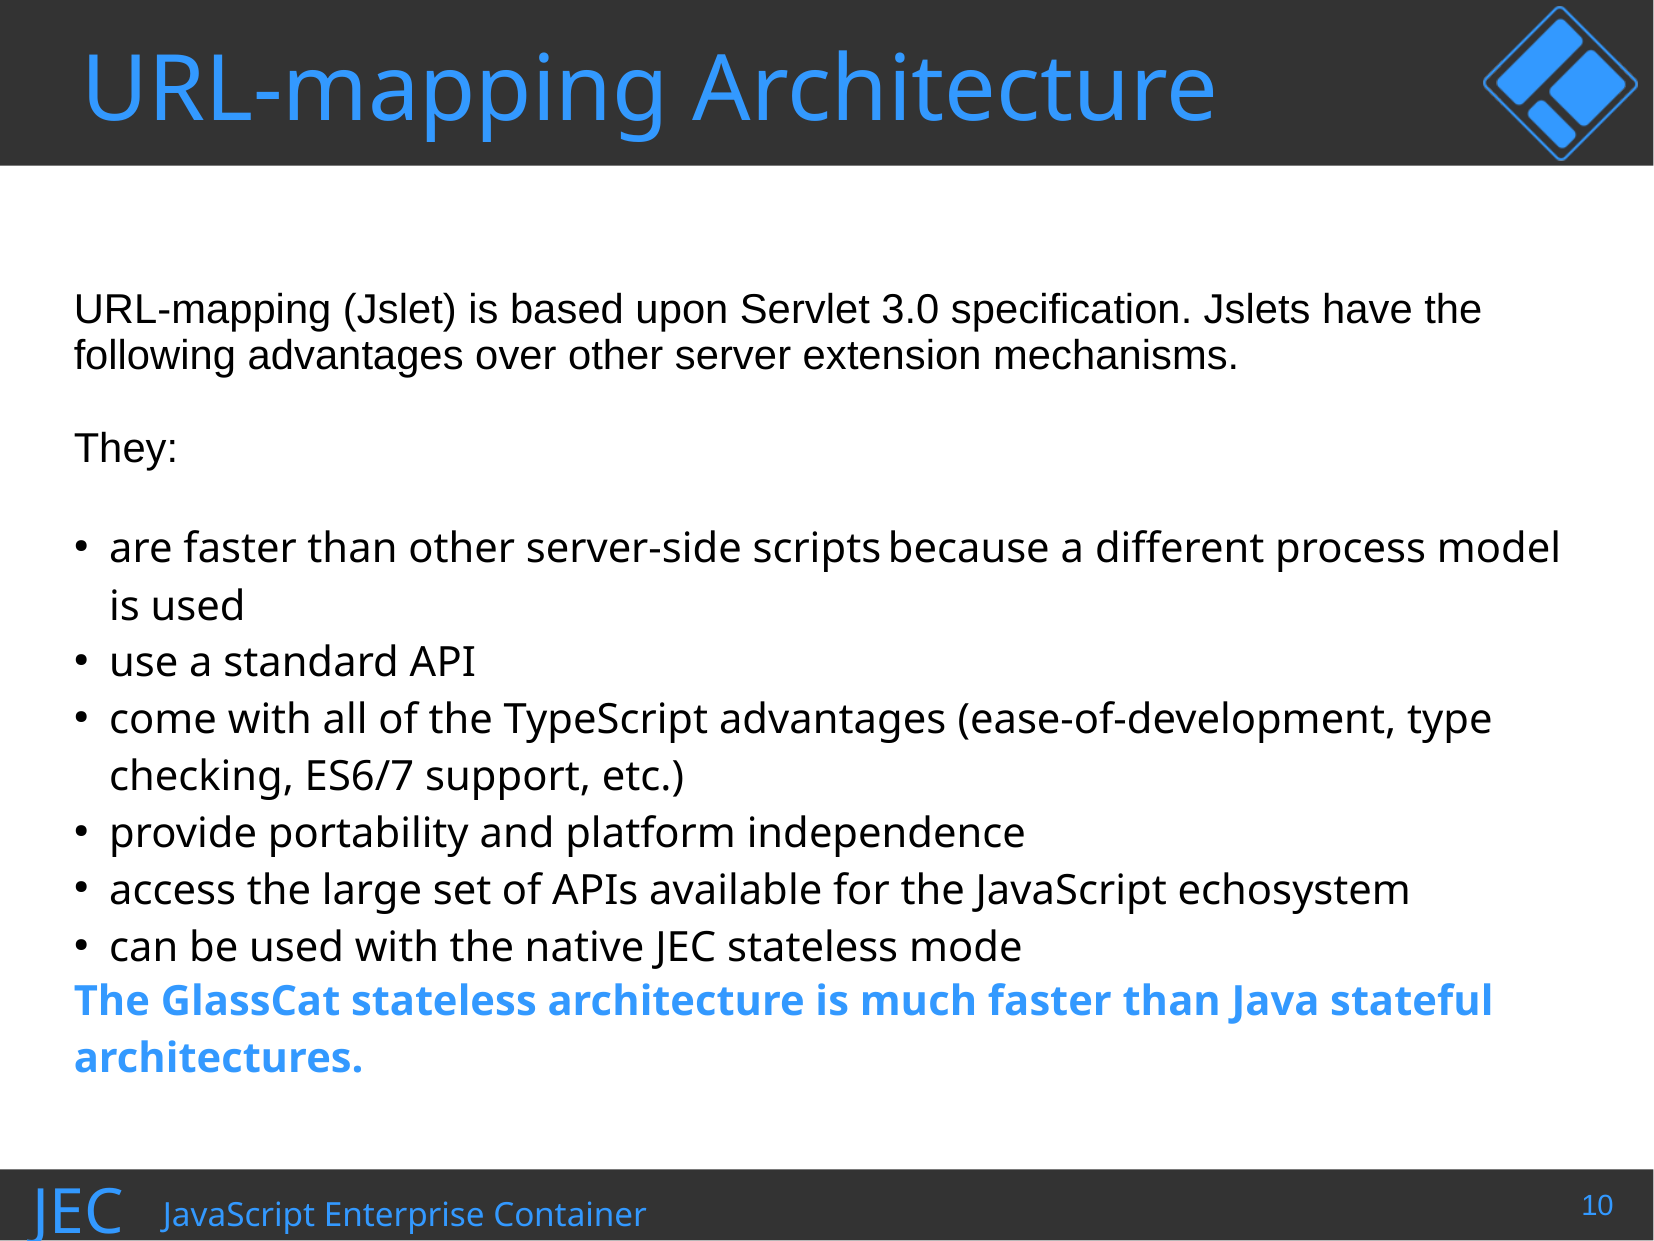

# URL-mapping Architecture
URL-mapping (Jslet) is based upon Servlet 3.0 specification. Jslets have the following advantages over other server extension mechanisms.
They:
are faster than other server-side scripts because a different process model is used
use a standard API
come with all of the TypeScript advantages (ease-of-development, type checking, ES6/7 support, etc.)
provide portability and platform independence
access the large set of APIs available for the JavaScript echosystem
can be used with the native JEC stateless mode
The GlassCat stateless architecture is much faster than Java stateful architectures.
JEC
10
JavaScript Enterprise Container